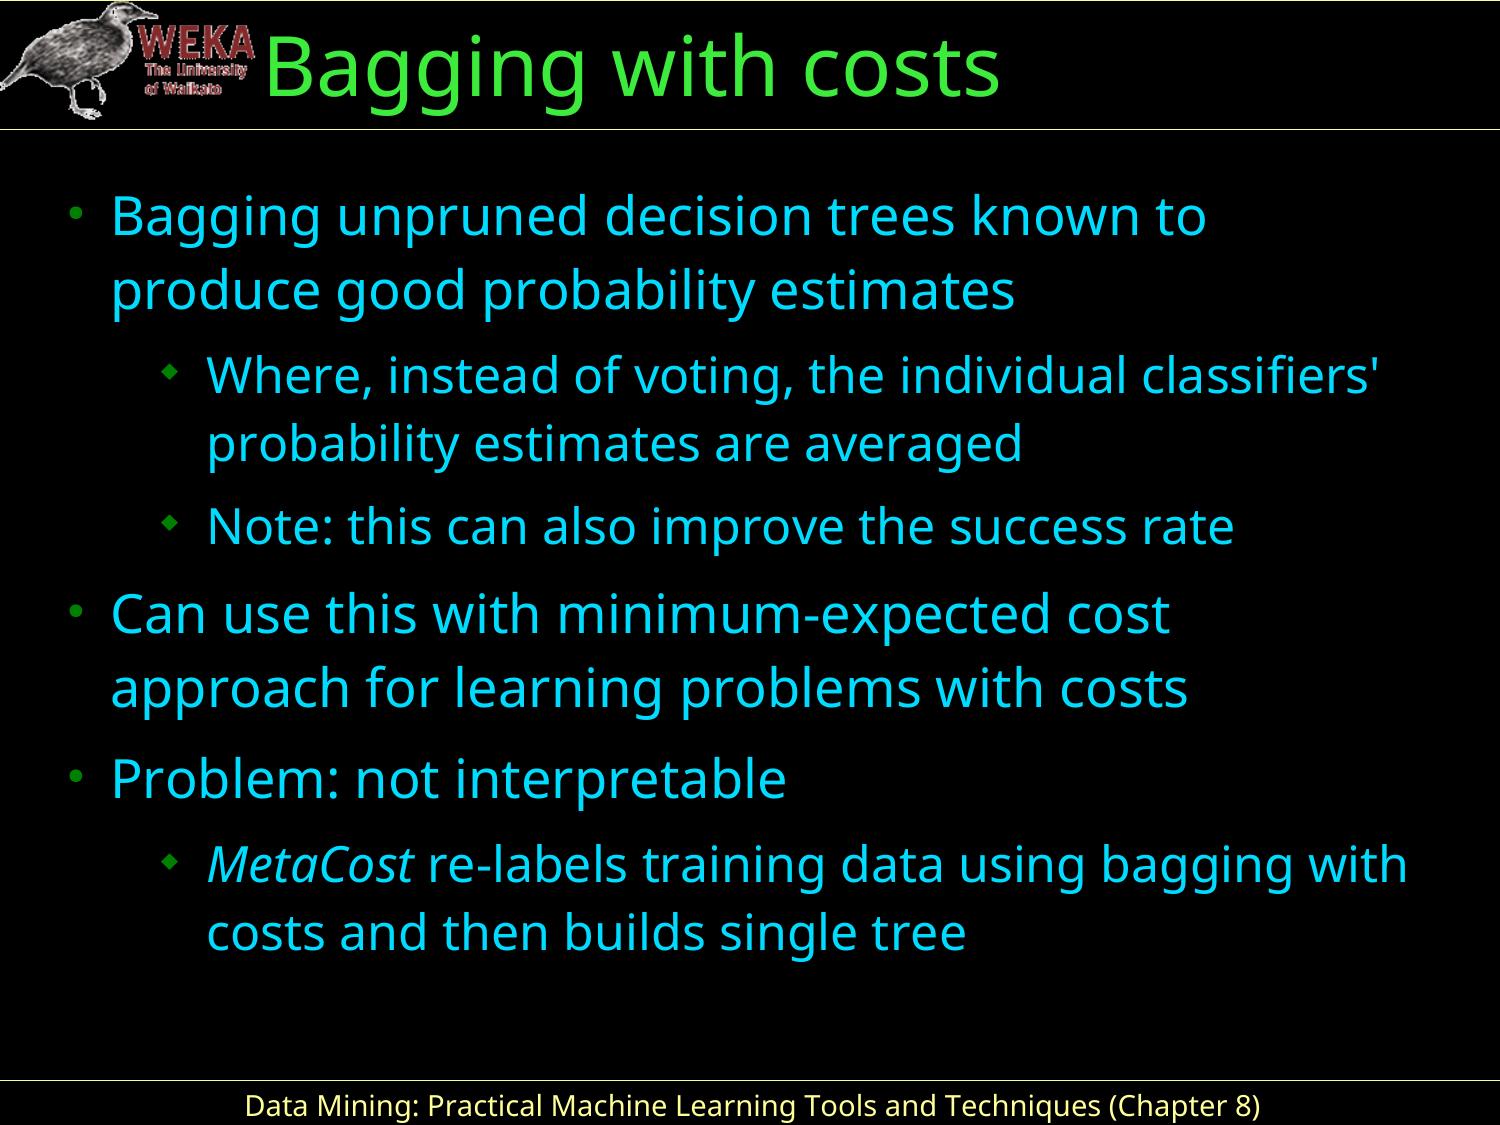

# Bagging with costs
Bagging unpruned decision trees known to produce good probability estimates
Where, instead of voting, the individual classifiers' probability estimates are averaged
Note: this can also improve the success rate
Can use this with minimum-expected cost approach for learning problems with costs
Problem: not interpretable
MetaCost re-labels training data using bagging with costs and then builds single tree
Data Mining: Practical Machine Learning Tools and Techniques (Chapter 8)